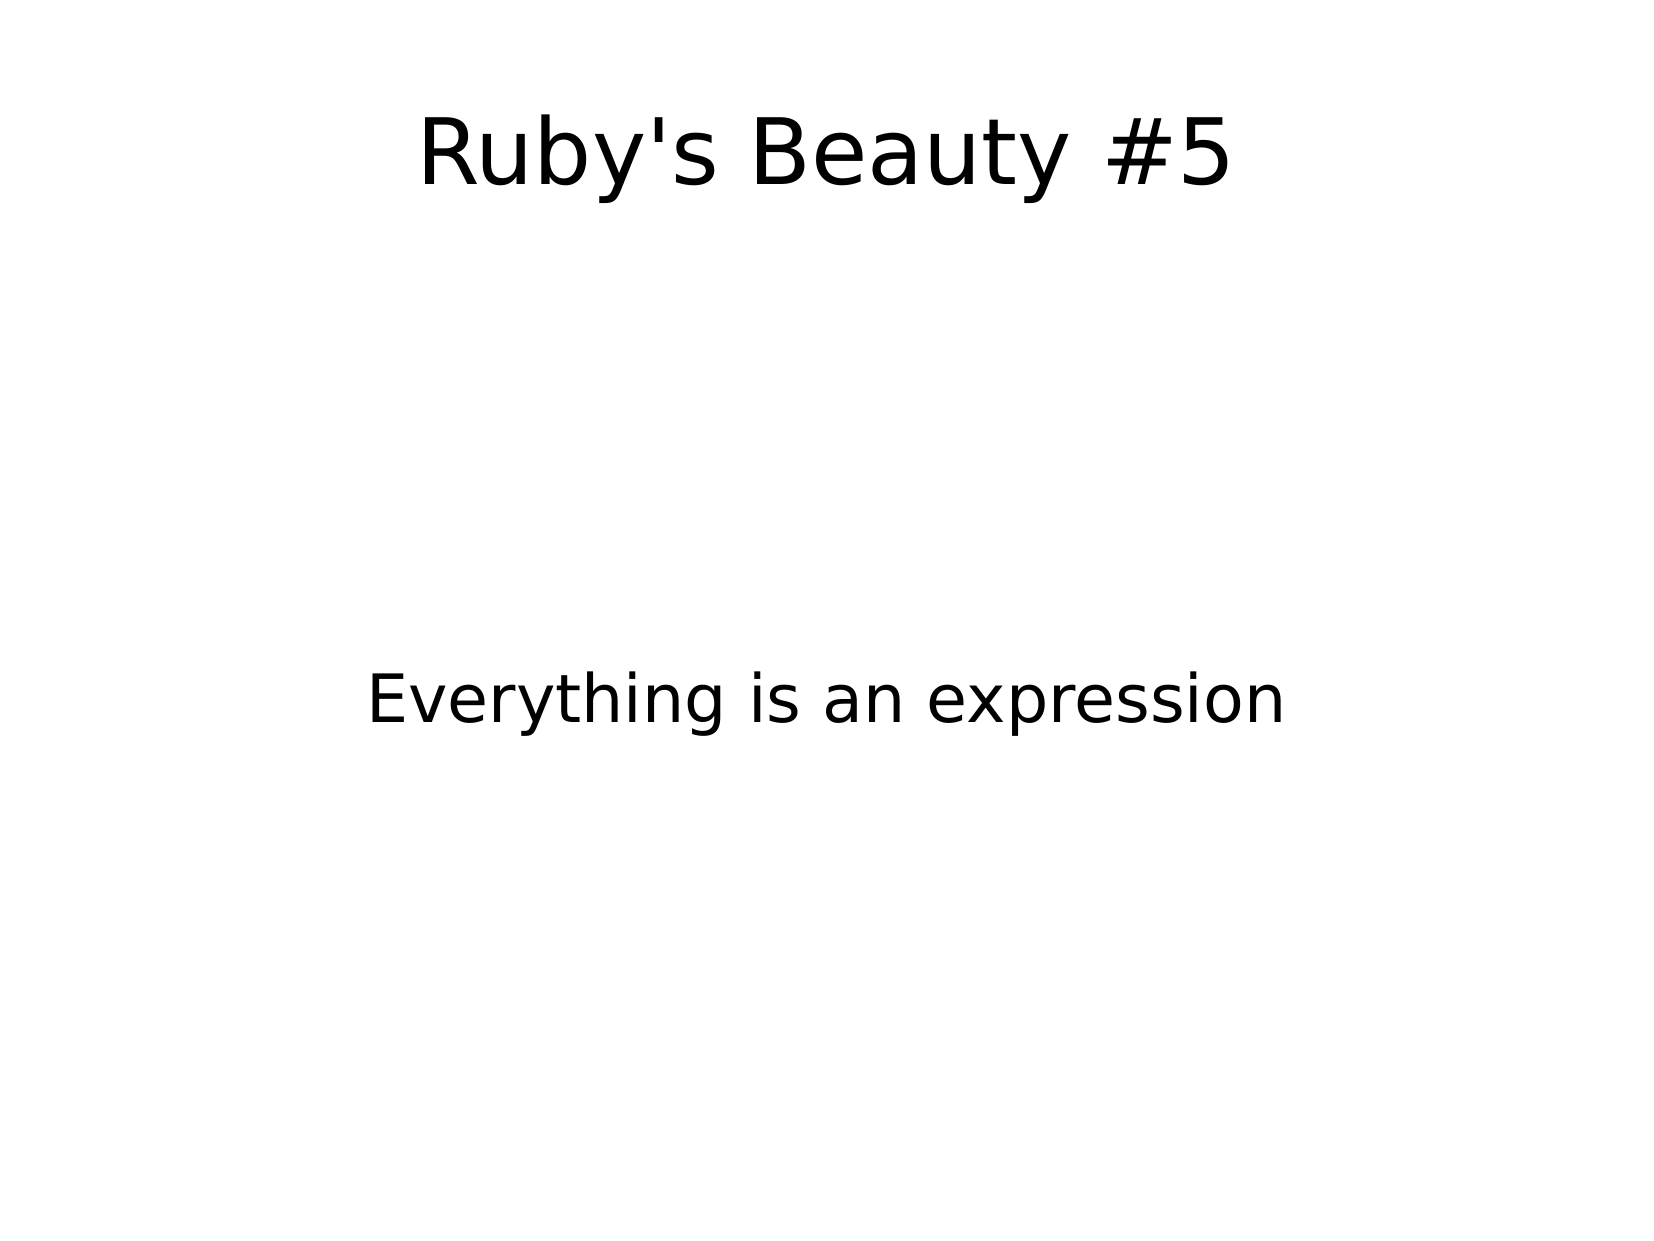

# Ruby's Beauty #5
Everything is an expression